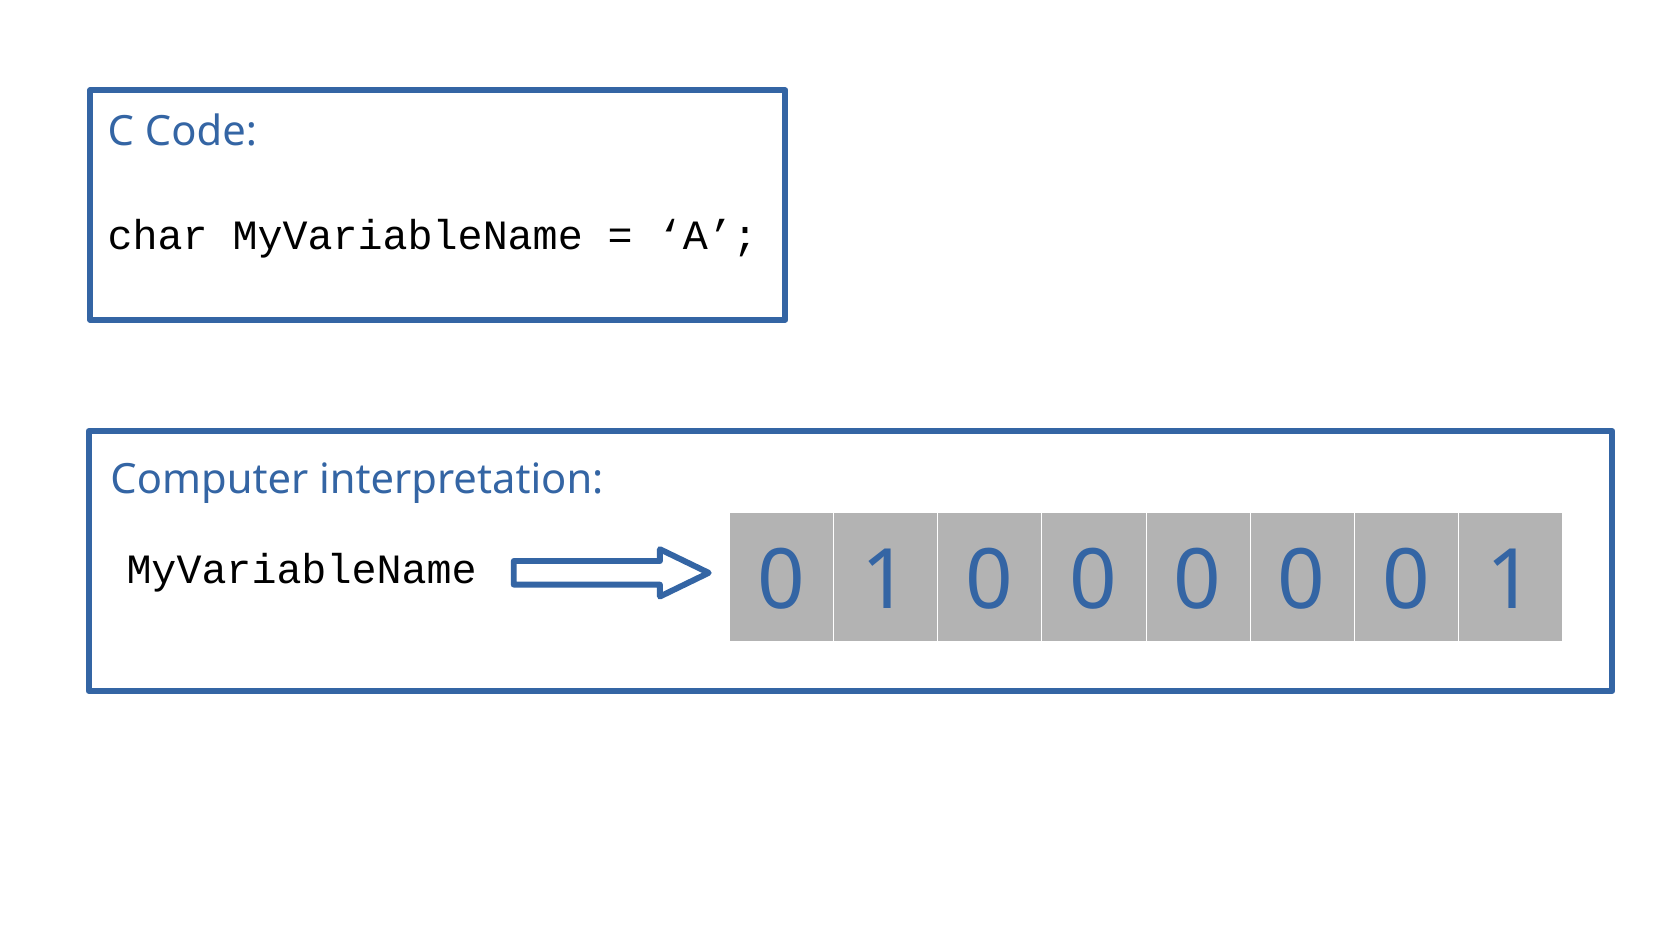

C Code:
char MyVariableName = ‘A’;
Computer interpretation:
| 0 | 1 | 0 | 0 | 0 | 0 | 0 | 1 |
| --- | --- | --- | --- | --- | --- | --- | --- |
MyVariableName